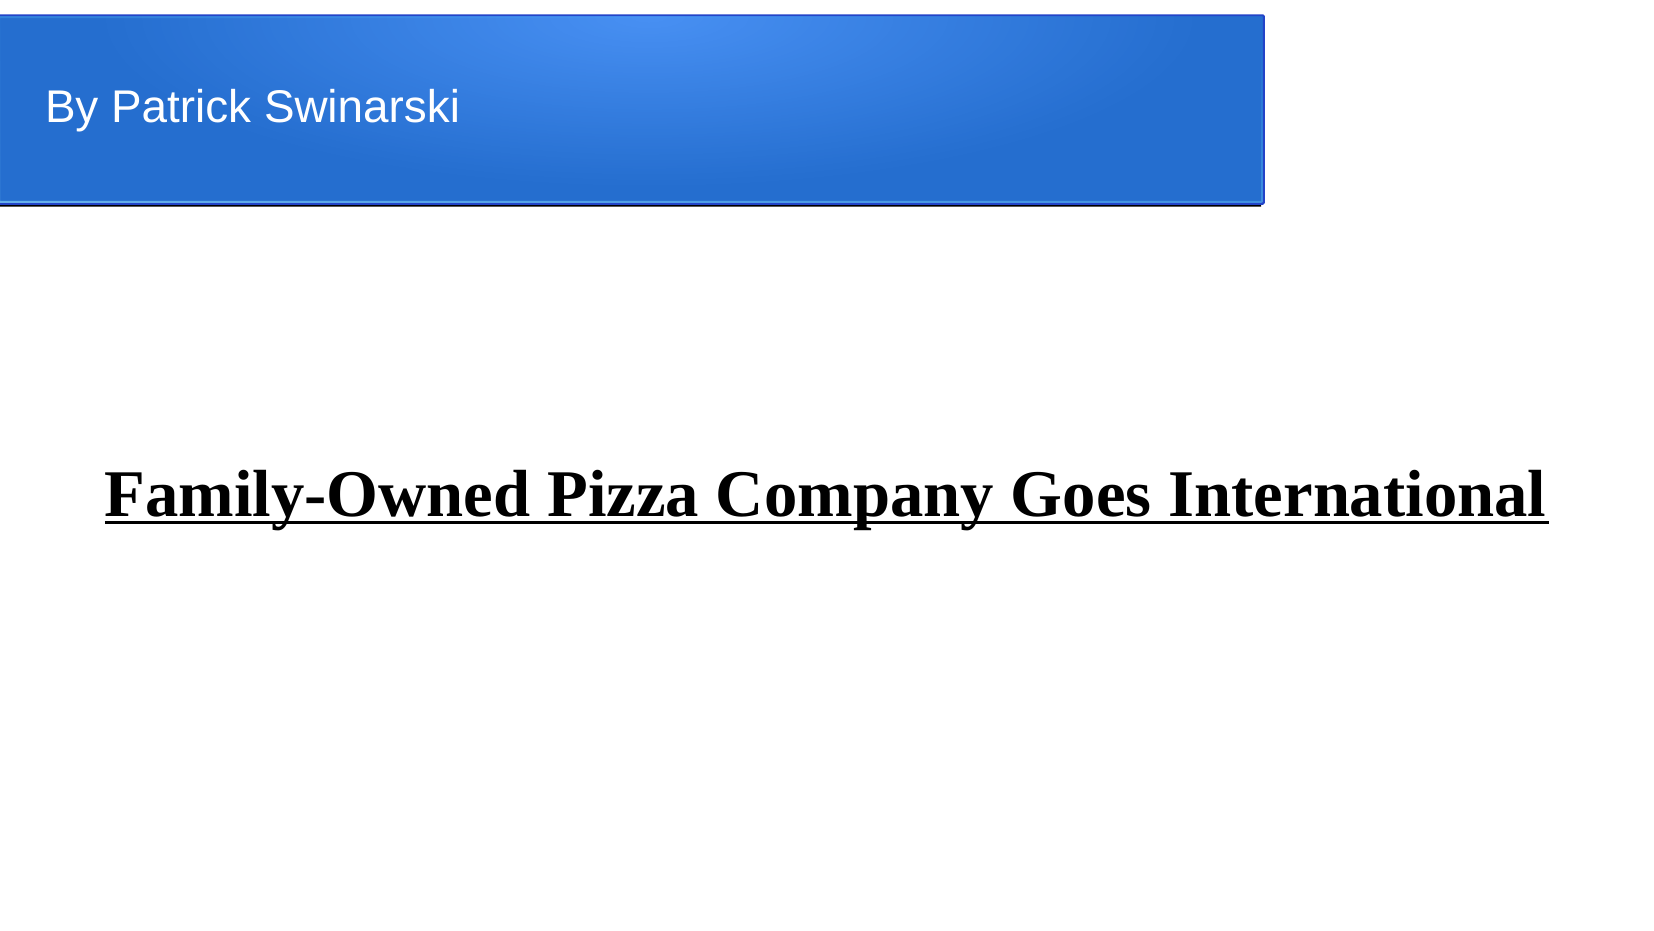

# By Patrick Swinarski
Family-Owned Pizza Company Goes International